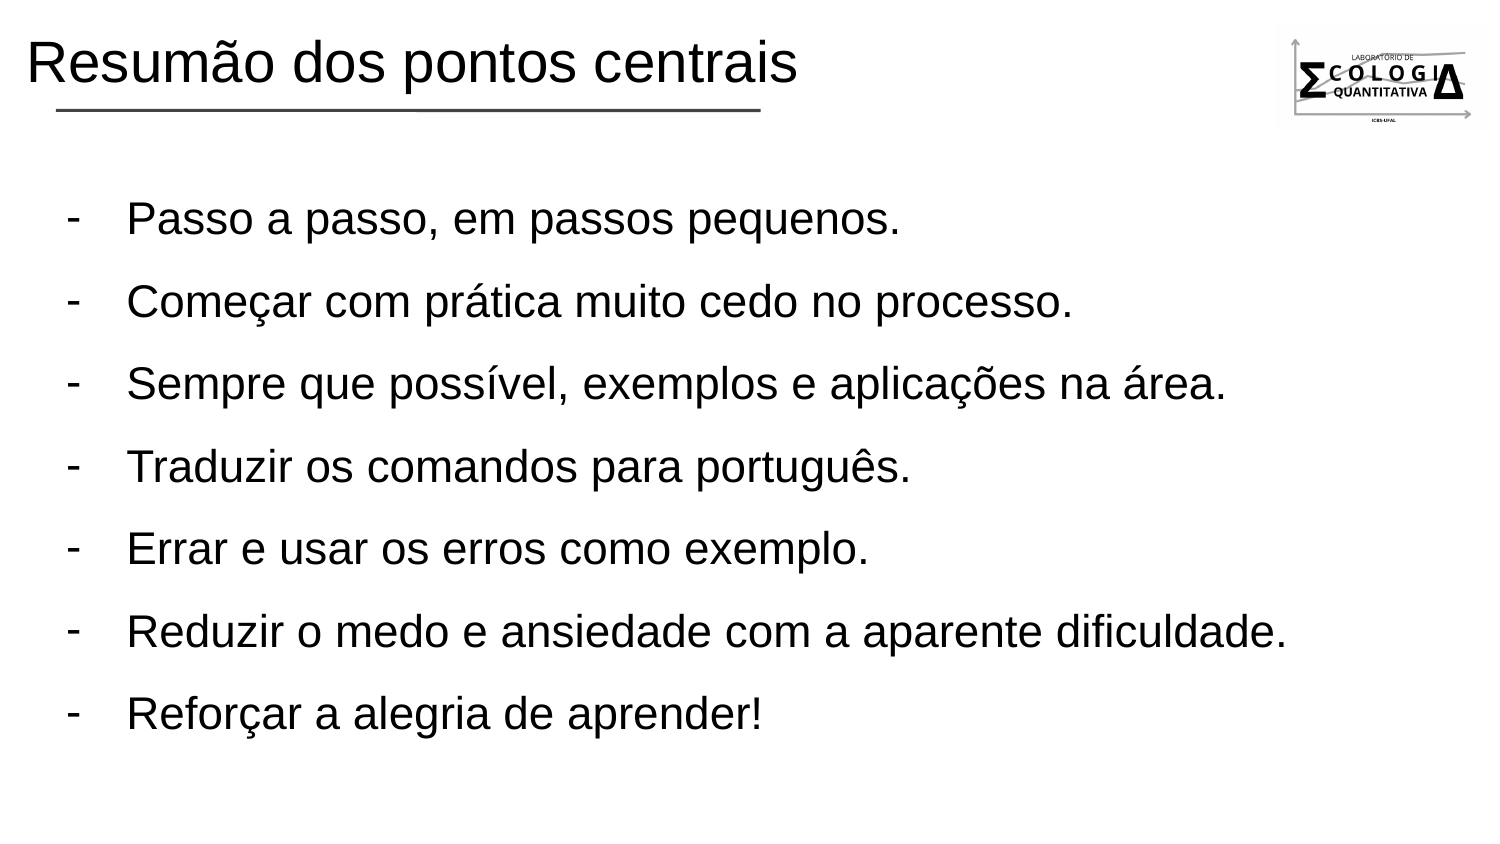

Resumão dos pontos centrais
Passo a passo, em passos pequenos.
Começar com prática muito cedo no processo.
Sempre que possível, exemplos e aplicações na área.
Traduzir os comandos para português.
Errar e usar os erros como exemplo.
Reduzir o medo e ansiedade com a aparente dificuldade.
Reforçar a alegria de aprender!